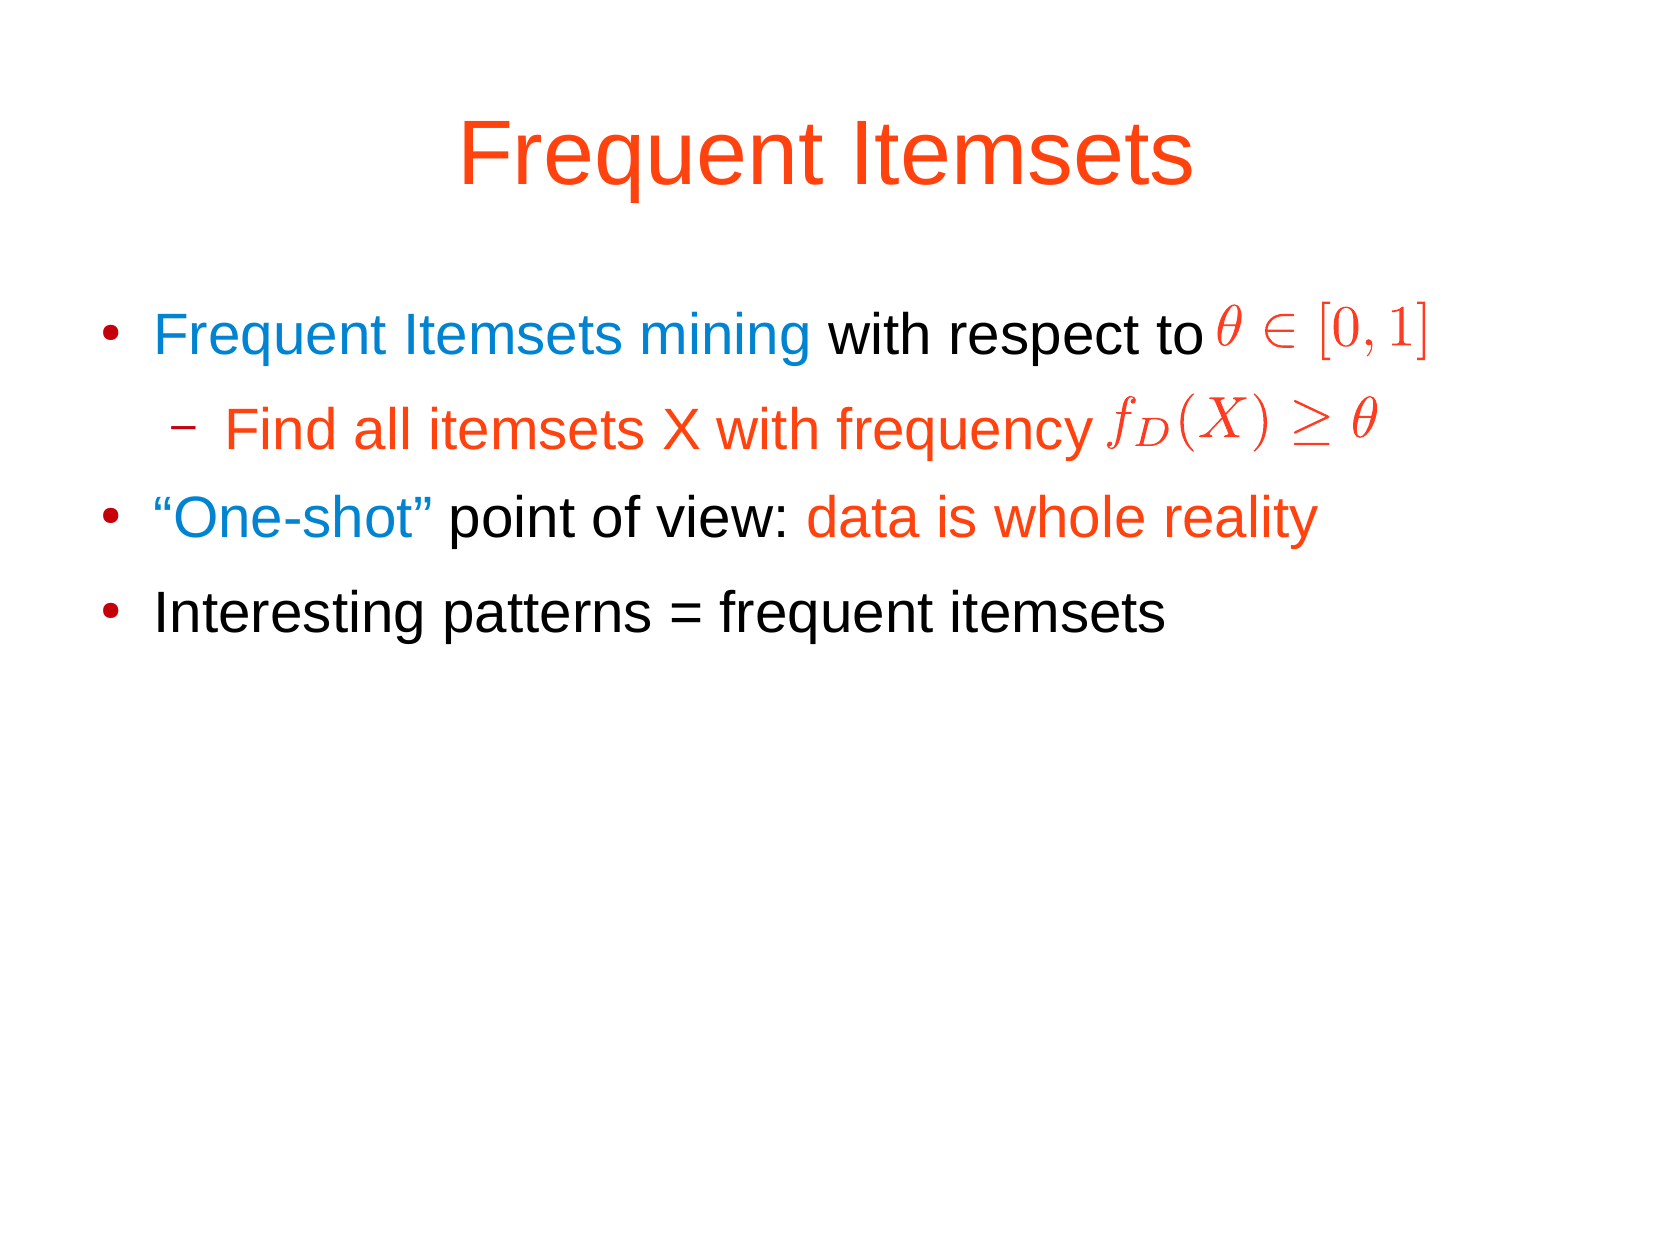

# Frequent Itemsets
Frequent Itemsets mining with respect to
Find all itemsets X with frequency
“One-shot” point of view: data is whole reality
Interesting patterns = frequent itemsets